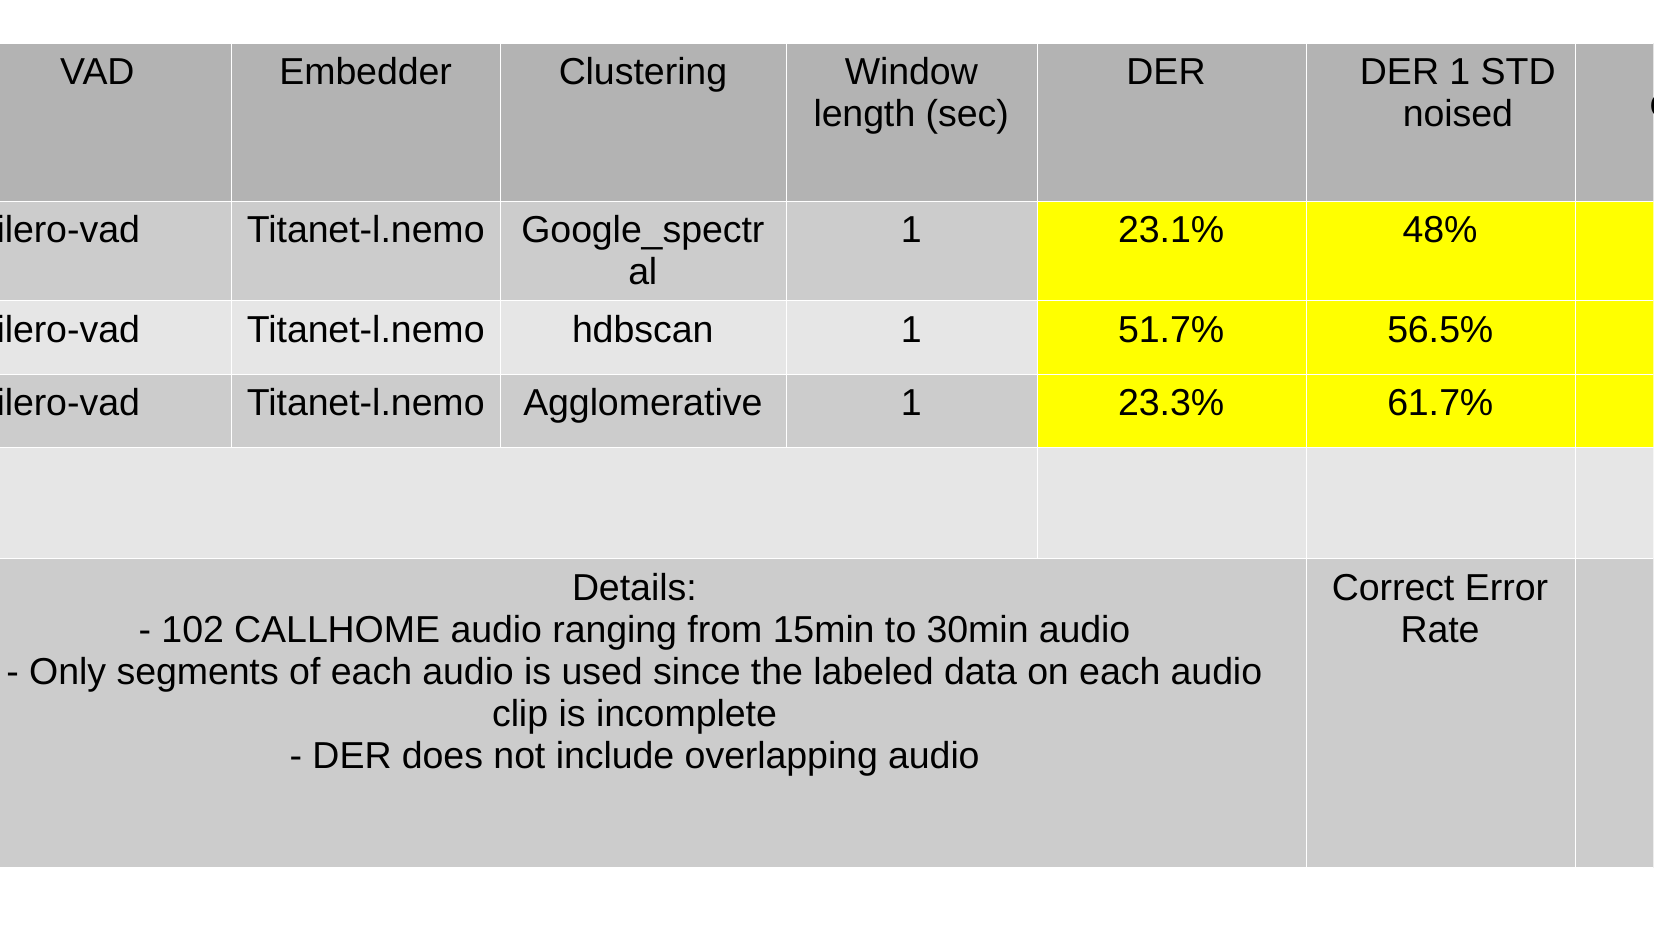

| VAD | Embedder | Clustering | Window length (sec) | DER | DER 1 STD noised | DER CHATTER |
| --- | --- | --- | --- | --- | --- | --- |
| silero-vad | Titanet-l.nemo | Google\_spectral | 1 | 23.1% | 48% | 28.6% |
| silero-vad | Titanet-l.nemo | hdbscan | 1 | 51.7% | 56.5% | 51.9% |
| silero-vad | Titanet-l.nemo | Agglomerative | 1 | 23.3% | 61.7% | 51.3% |
| | | | | | | |
| Details: - 102 CALLHOME audio ranging from 15min to 30min audio - Only segments of each audio is used since the labeled data on each audio clip is incomplete - DER does not include overlapping audio | | | | | Correct Error Rate | |